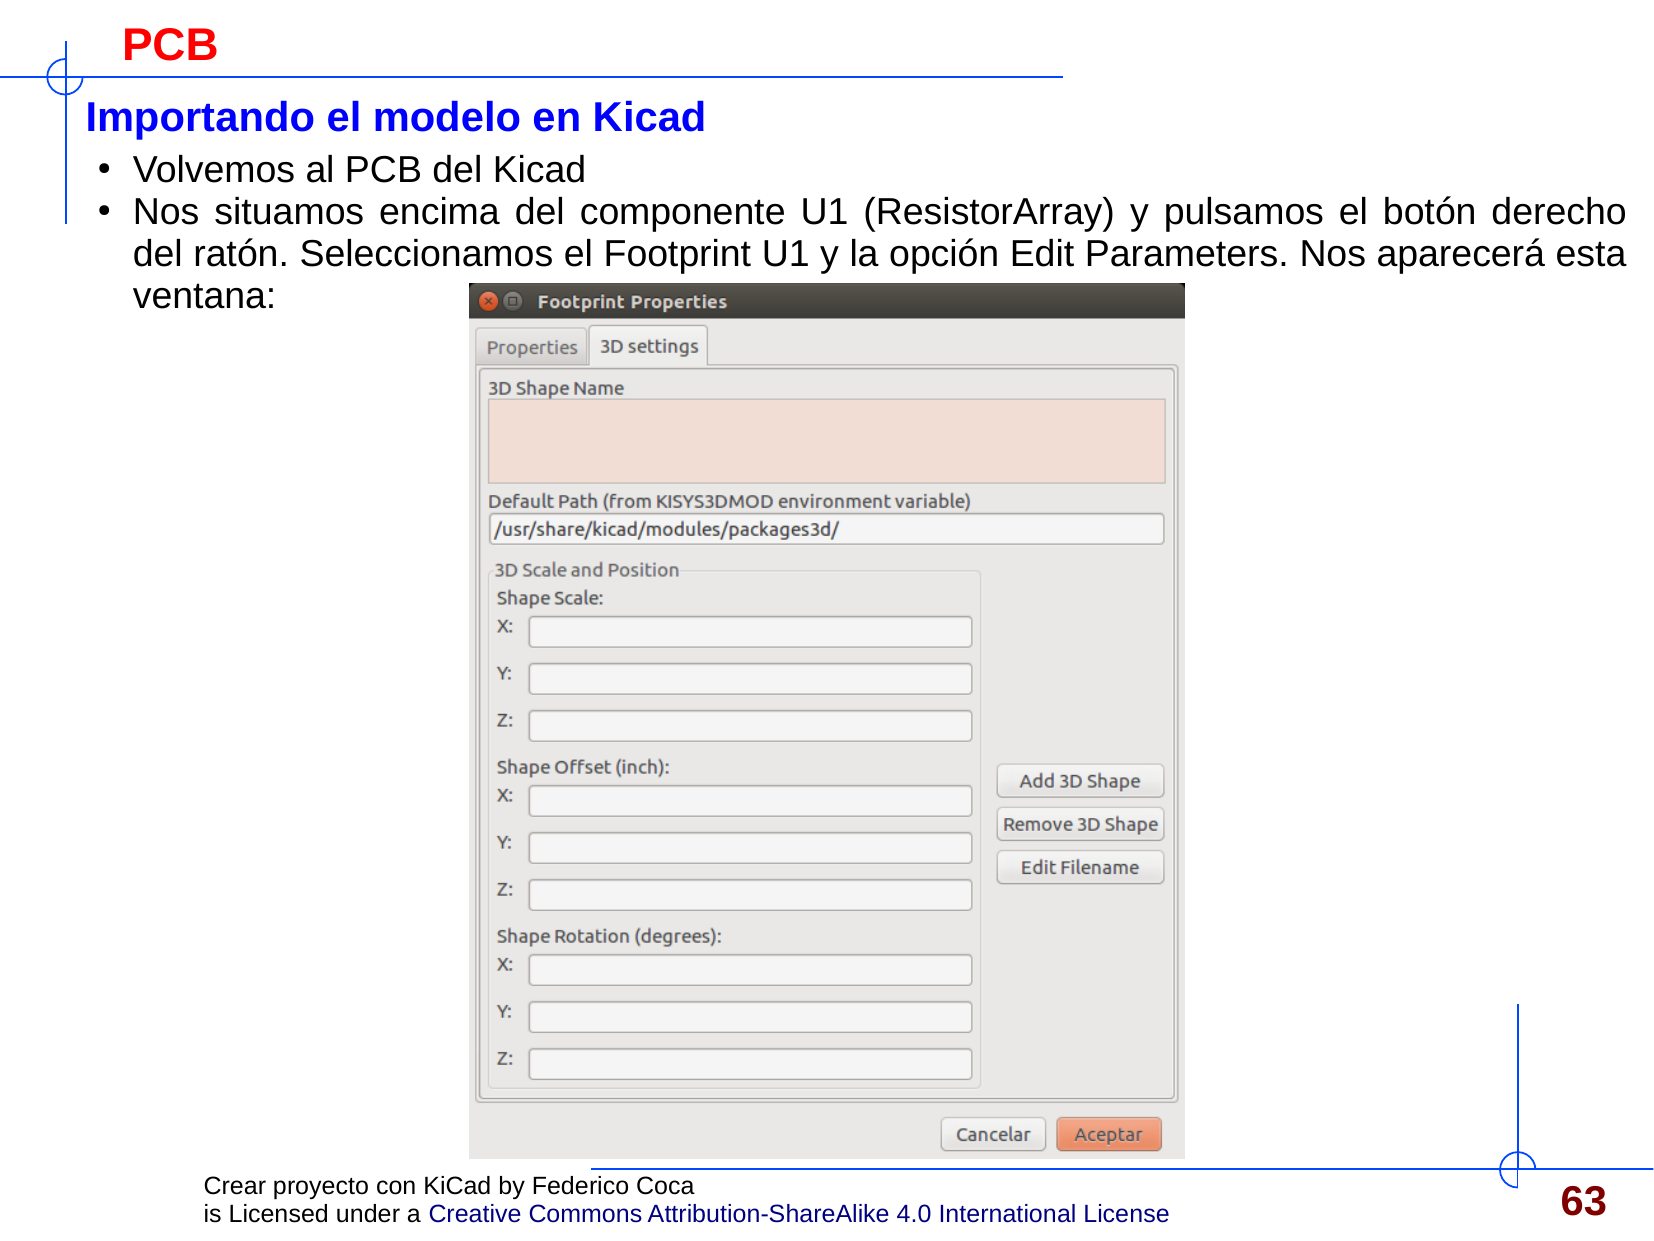

PCB
Importando el modelo en Kicad
Volvemos al PCB del Kicad
Nos situamos encima del componente U1 (ResistorArray) y pulsamos el botón derecho del ratón. Seleccionamos el Footprint U1 y la opción Edit Parameters. Nos aparecerá esta ventana:
Crear proyecto con KiCad by Federico Coca
is Licensed under a Creative Commons Attribution-ShareAlike 4.0 International License